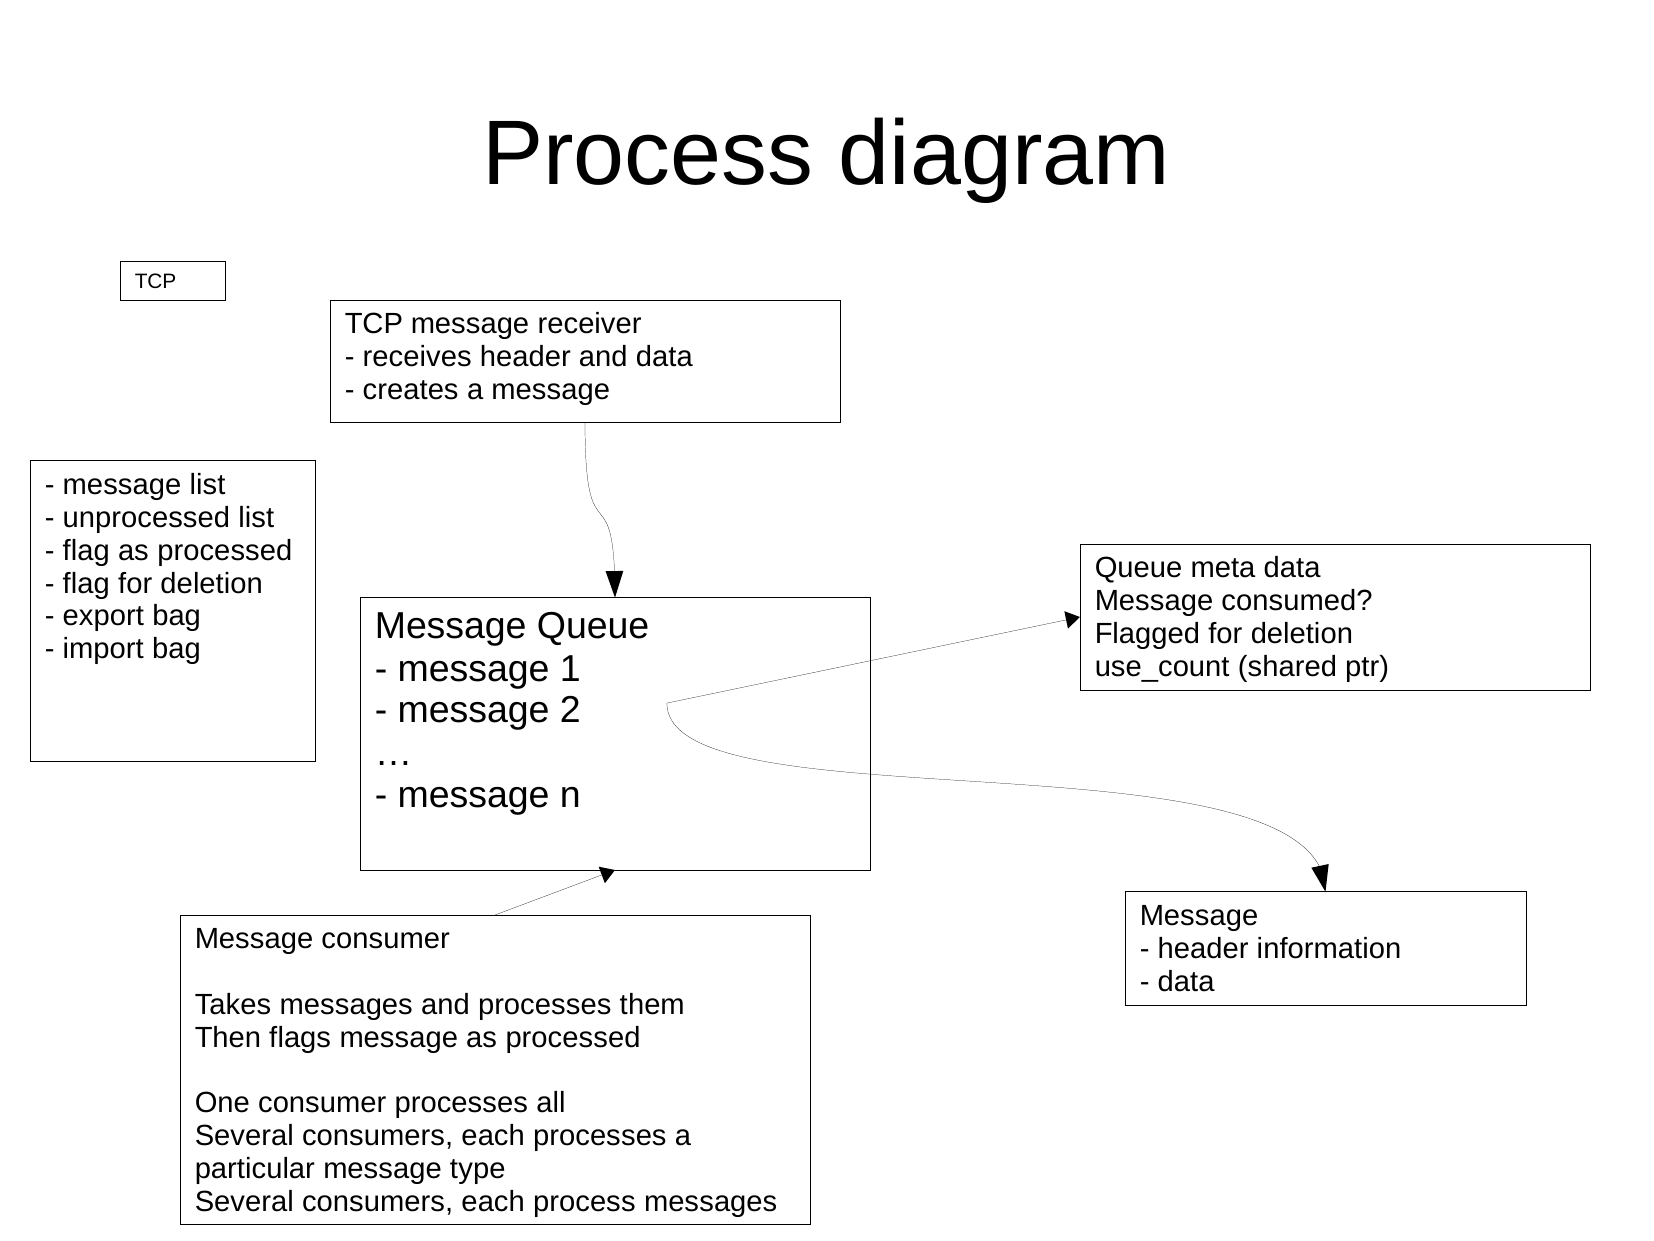

# Process diagram
TCP
TCP message receiver
- receives header and data
- creates a message
- message list
- unprocessed list
- flag as processed
- flag for deletion
- export bag
- import bag
Queue meta data
Message consumed?
Flagged for deletion
use_count (shared ptr)
Message Queue
- message 1
- message 2
…
- message n
Message
- header information
- data
Message consumer
Takes messages and processes them
Then flags message as processed
One consumer processes all
Several consumers, each processes a particular message type
Several consumers, each process messages